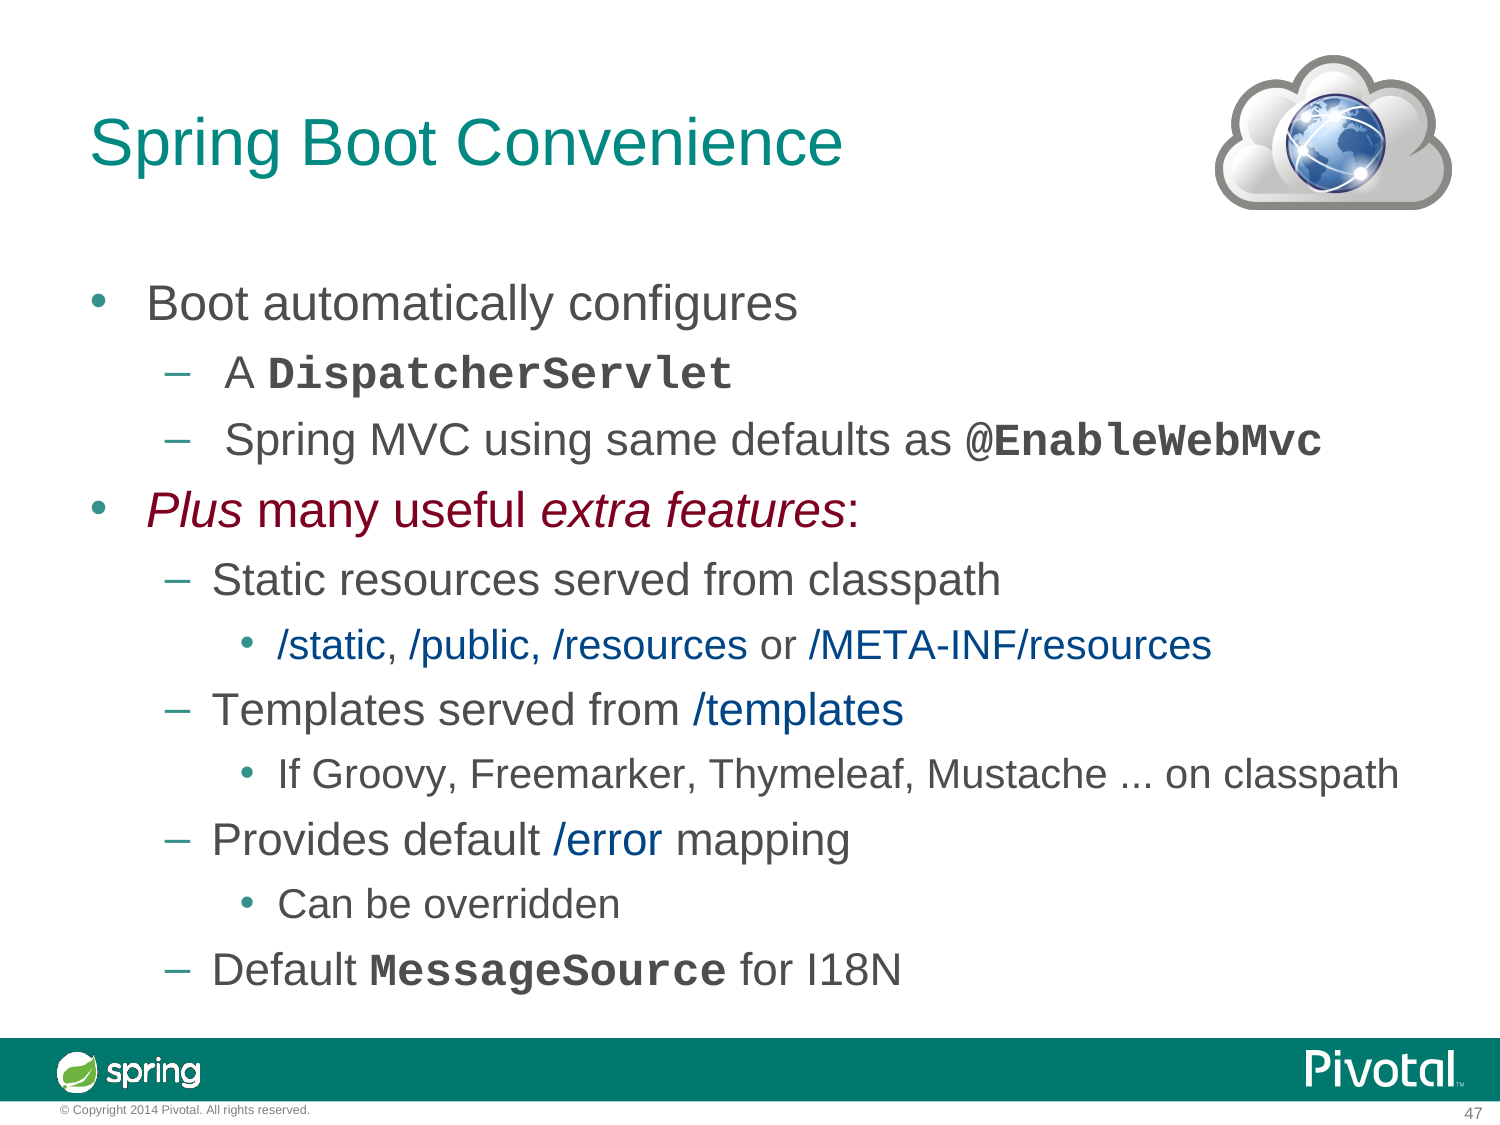

# Spring Boot Convenience
Boot automatically configures
 A DispatcherServlet
 Spring MVC using same defaults as @EnableWebMvc
Plus many useful extra features:
Static resources served from classpath
/static, /public, /resources or /META-INF/resources
Templates served from /templates
If Groovy, Freemarker, Thymeleaf, Mustache ... on classpath
Provides default /error mapping
Can be overridden
Default MessageSource for I18N